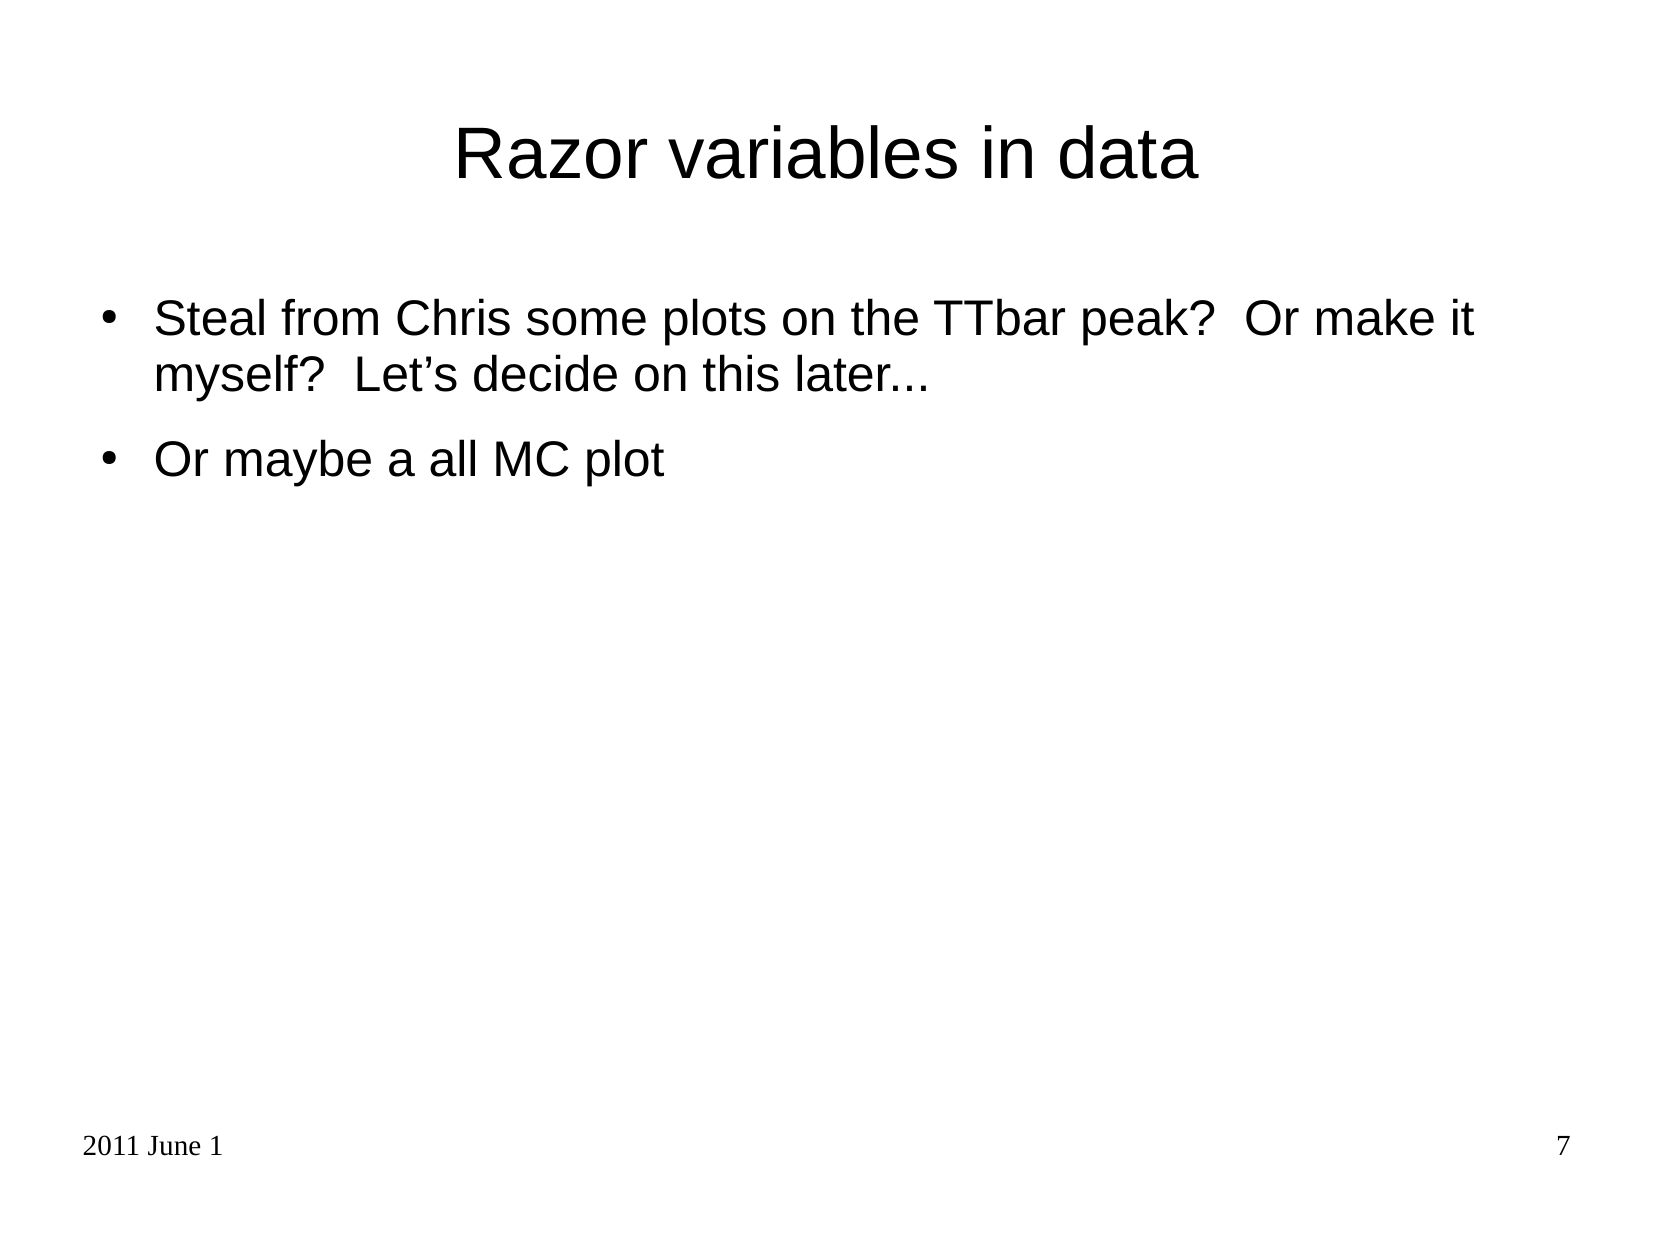

# Razor variables in data
Steal from Chris some plots on the TTbar peak? Or make it myself? Let’s decide on this later...
Or maybe a all MC plot
2011 June 1
7